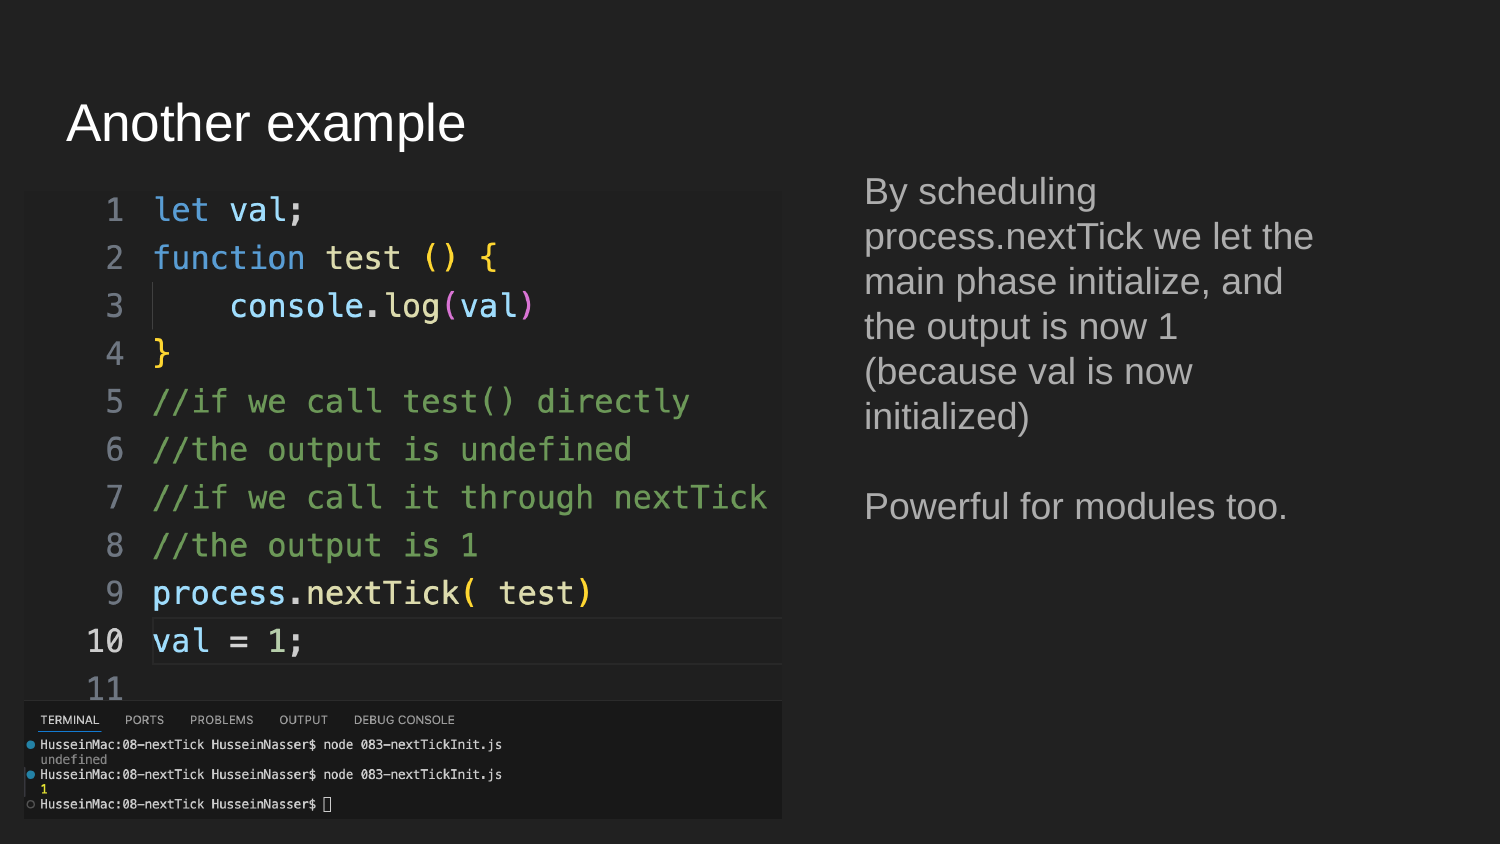

# Another example
By scheduling process.nextTick we let the main phase initialize, and the output is now 1 (because val is now initialized)
Powerful for modules too.